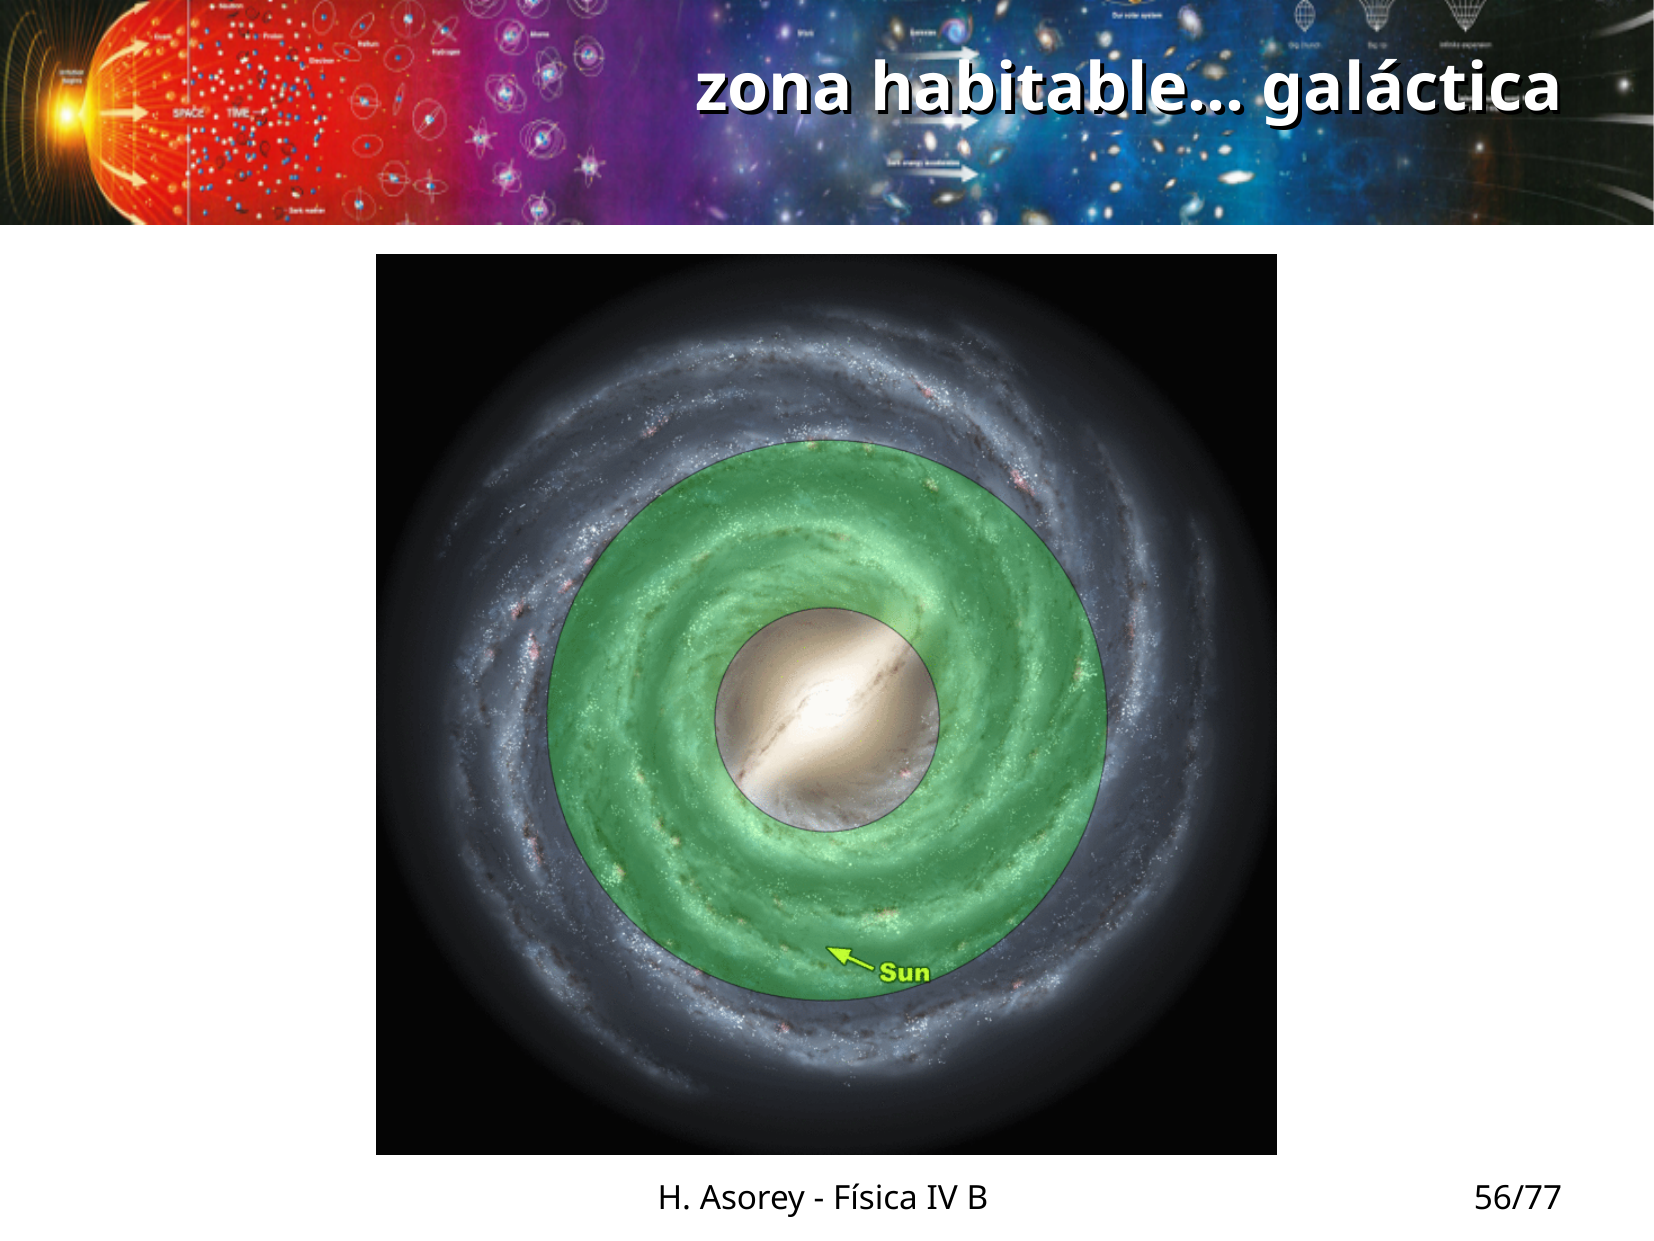

# zona habitable... galáctica
H. Asorey - Física IV B
56